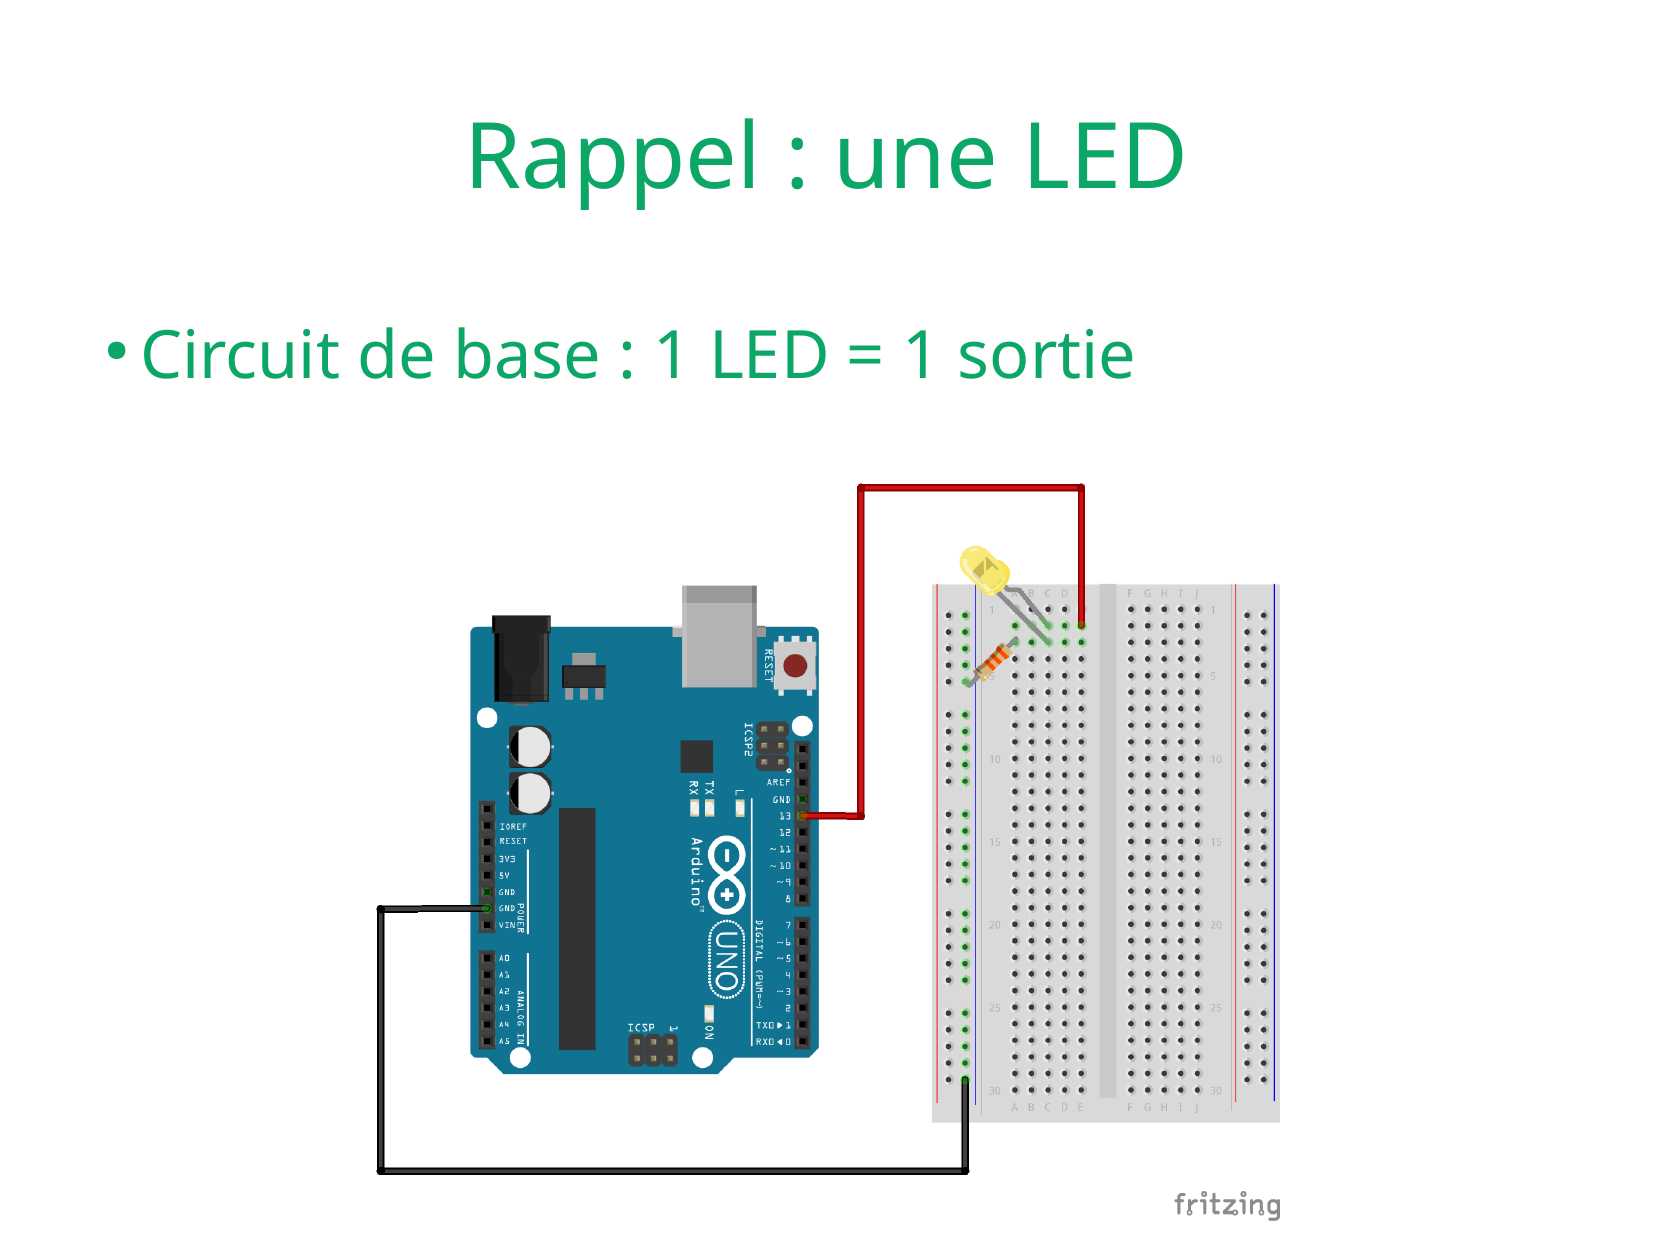

# Rappel : une LED
Circuit de base : 1 LED = 1 sortie